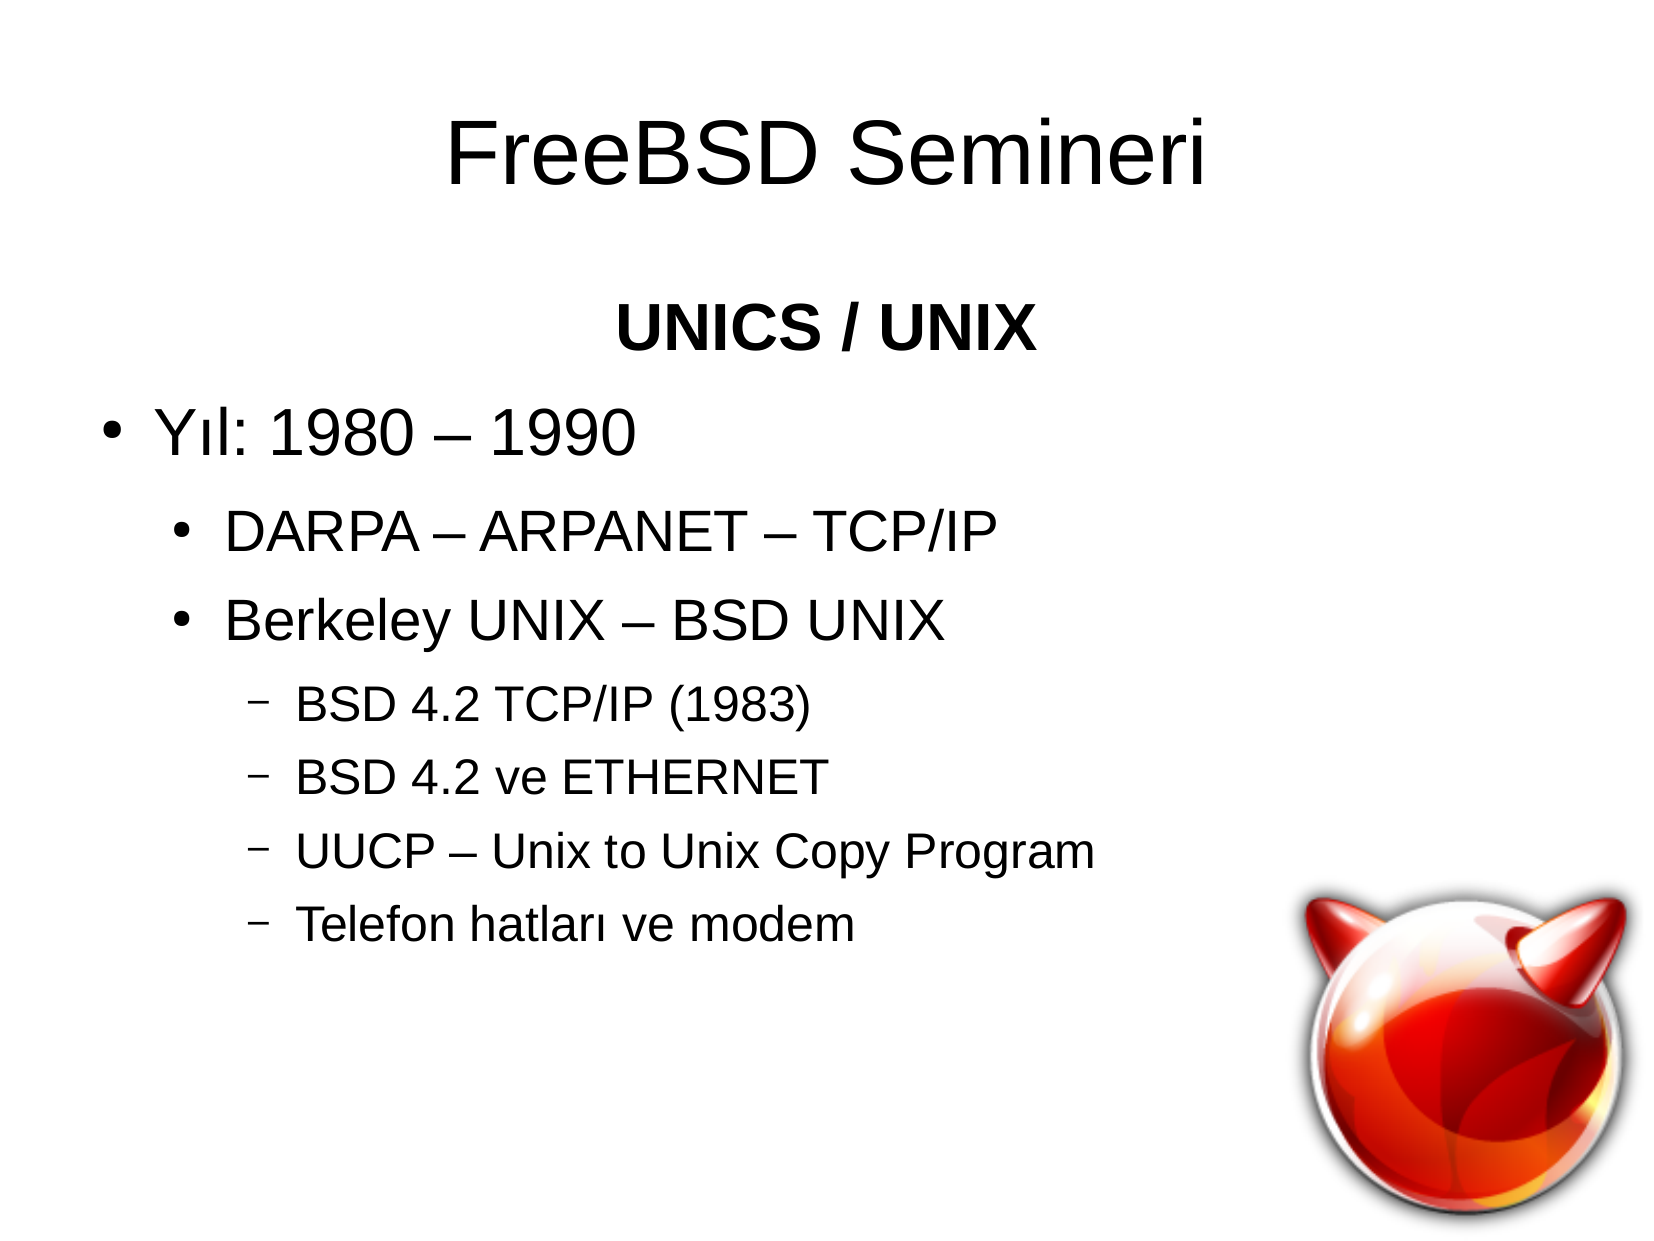

# FreeBSD Semineri
UNICS / UNIX
Yıl: 1980 – 1990
DARPA – ARPANET – TCP/IP
Berkeley UNIX – BSD UNIX
BSD 4.2 TCP/IP (1983)
BSD 4.2 ve ETHERNET
UUCP – Unix to Unix Copy Program
Telefon hatları ve modem